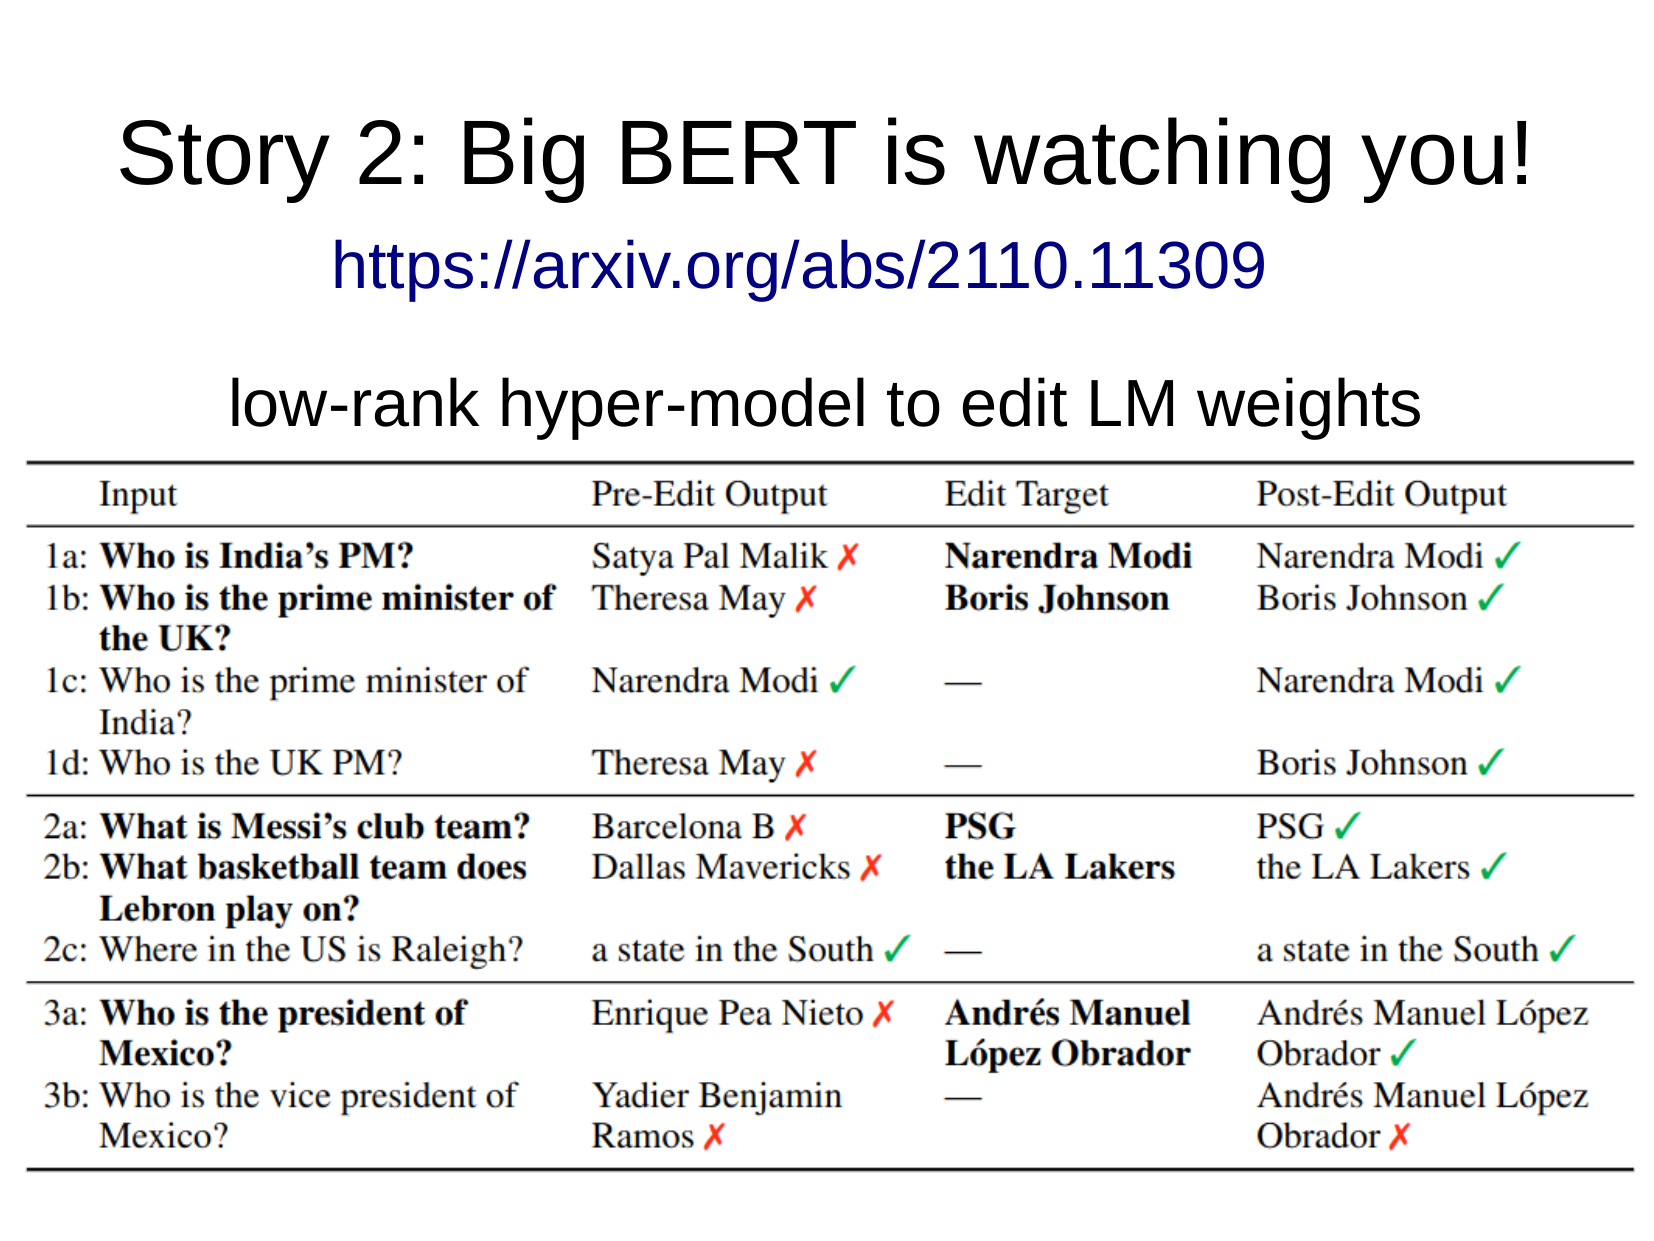

# Story 2: Big BERT is watching you!
https://arxiv.org/abs/2110.11309
low-rank hyper-model to edit LM weights